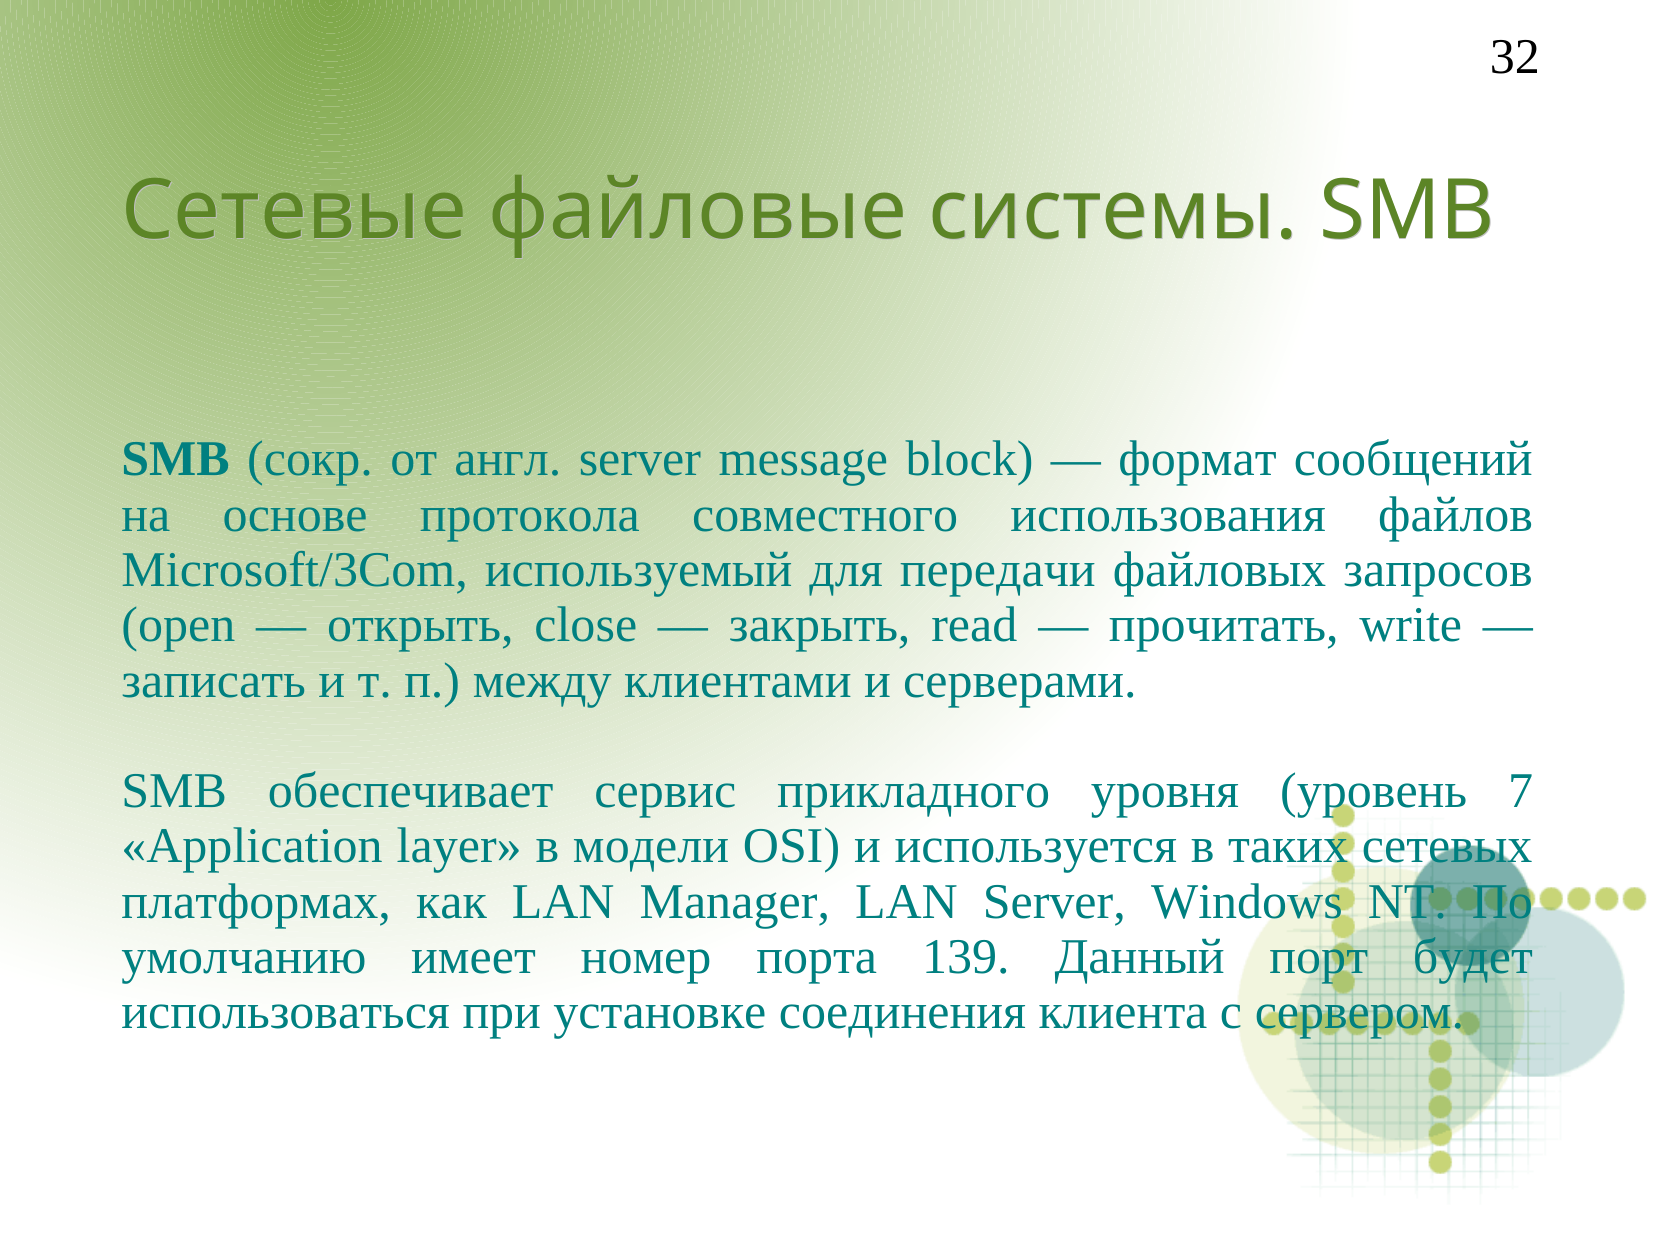

# Сетевые файловые системы. SMB
SMB (сокр. от англ. server message block) — формат сообщений на основе протокола совместного использования файлов Microsoft/3Com, используемый для передачи файловых запросов (open — открыть, close — закрыть, read — прочитать, write — записать и т. п.) между клиентами и серверами.
SMB обеспечивает сервис прикладного уровня (уровень 7 «Application layer» в модели OSI) и используется в таких сетевых платформах, как LAN Manager, LAN Server, Windows NT. По умолчанию имеет номер порта 139. Данный порт будет использоваться при установке соединения клиента с сервером.